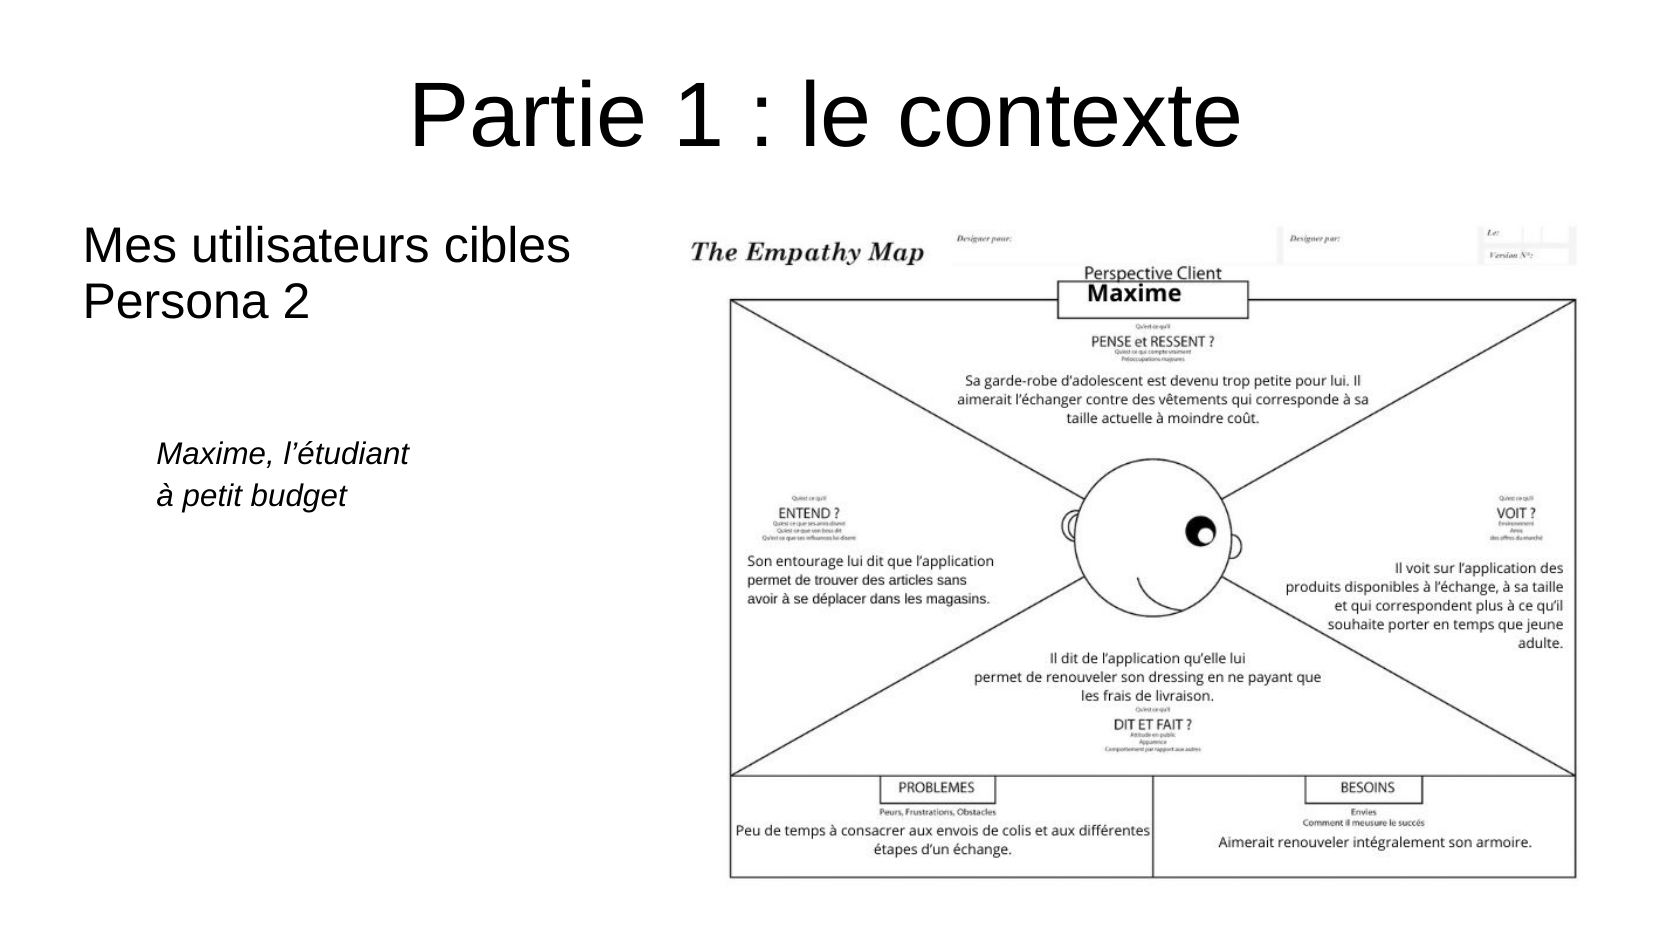

# Partie 1 : le contexte
Mes utilisateurs cibles
Persona 2
	Maxime, l’étudiant
	à petit budget